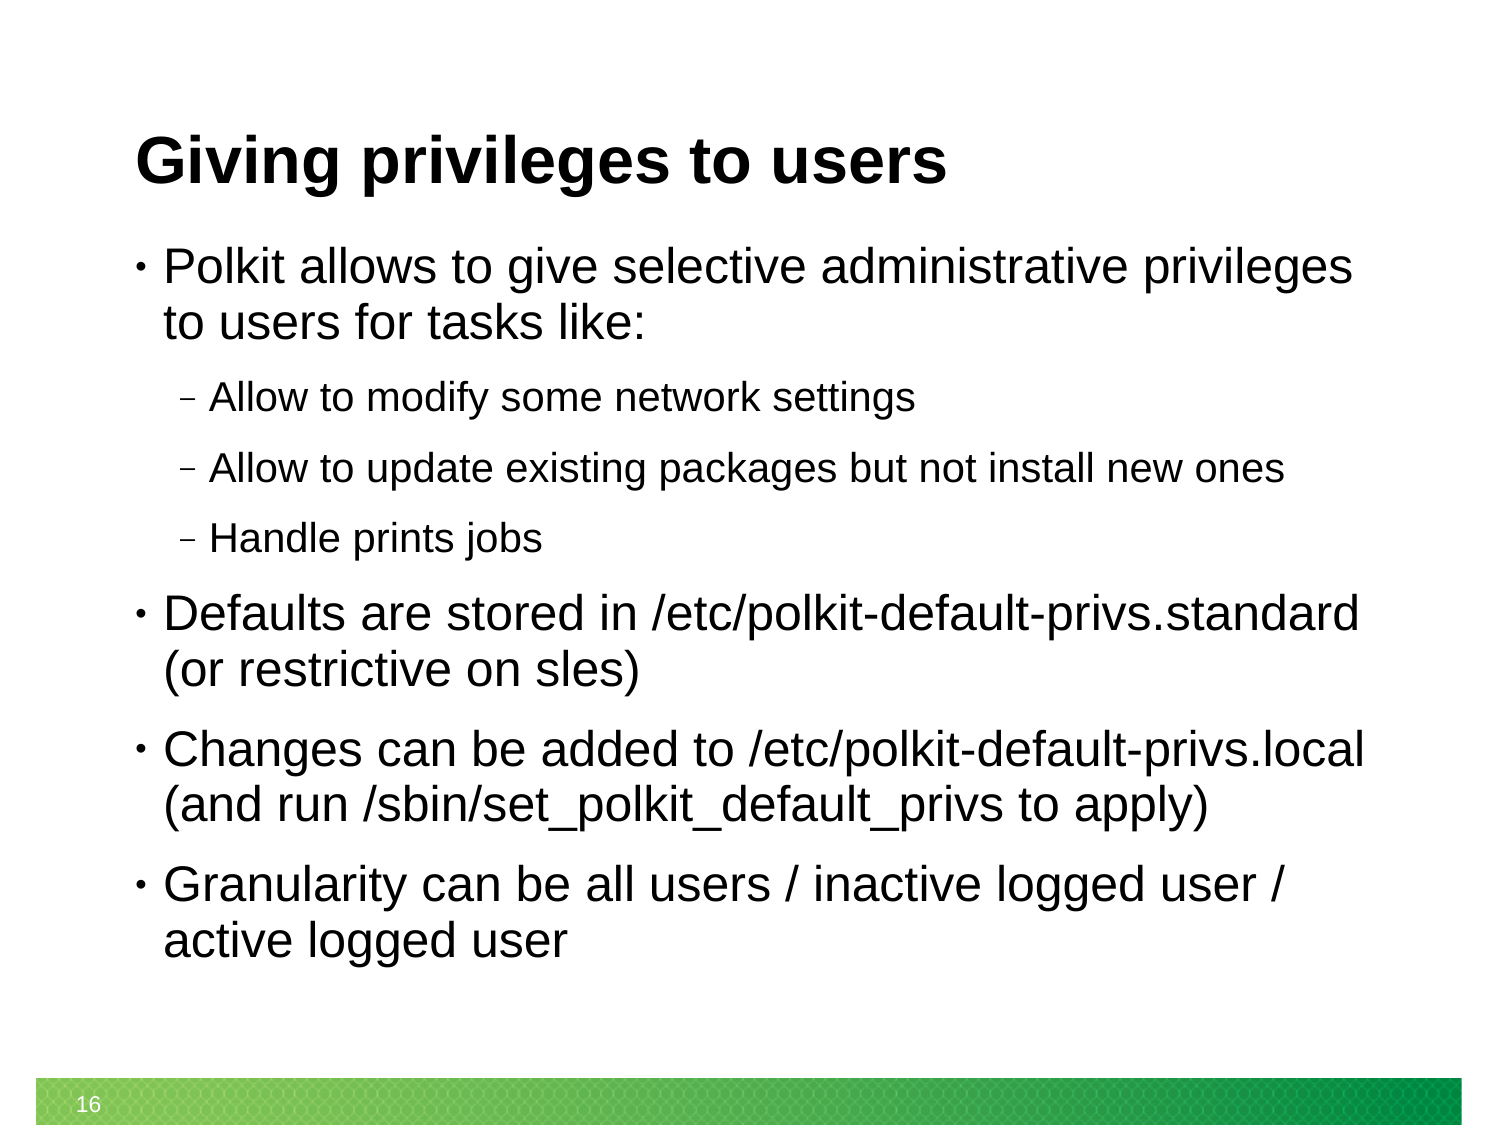

# Giving privileges to users
Polkit allows to give selective administrative privileges to users for tasks like:
Allow to modify some network settings
Allow to update existing packages but not install new ones
Handle prints jobs
Defaults are stored in /etc/polkit-default-privs.standard (or restrictive on sles)
Changes can be added to /etc/polkit-default-privs.local (and run /sbin/set_polkit_default_privs to apply)
Granularity can be all users / inactive logged user / active logged user